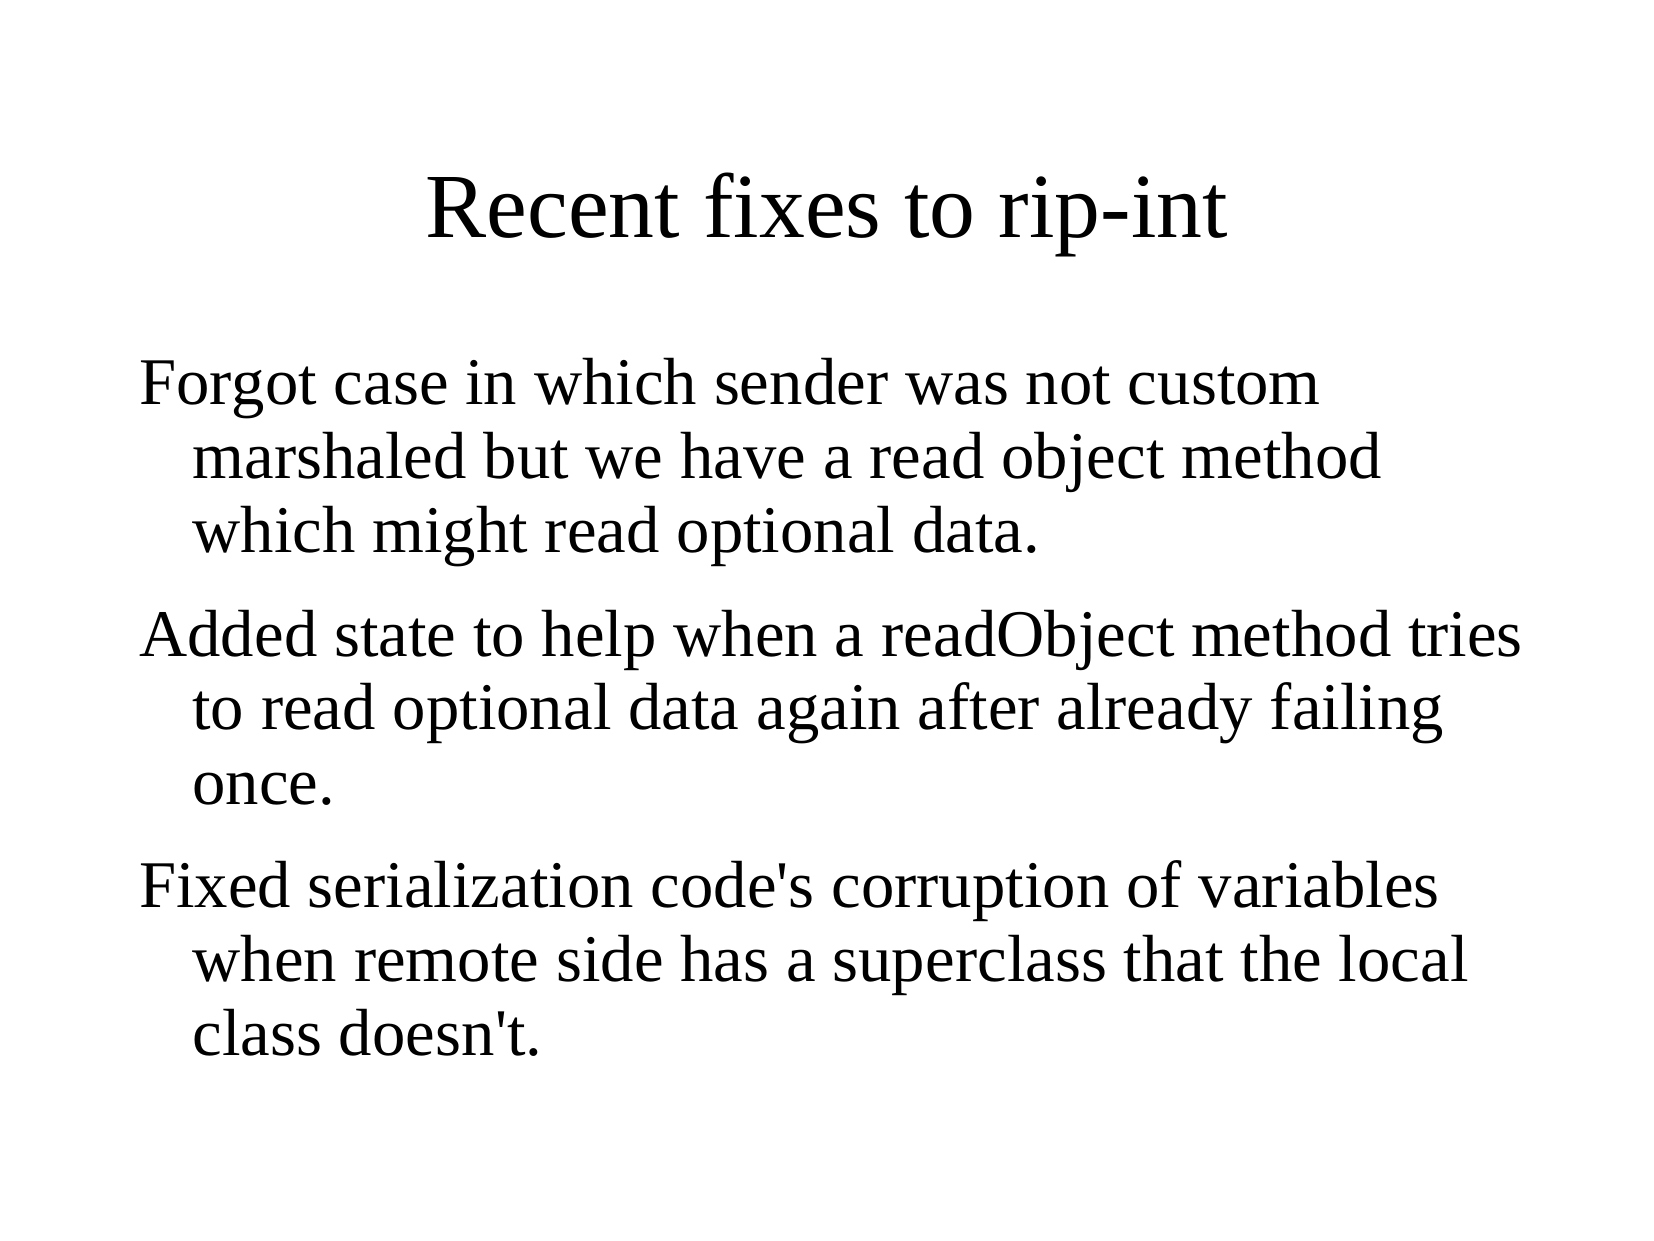

# Recent fixes to rip-int
Forgot case in which sender was not custom marshaled but we have a read object method which might read optional data.
Added state to help when a readObject method tries to read optional data again after already failing once.
Fixed serialization code's corruption of variables when remote side has a superclass that the local class doesn't.